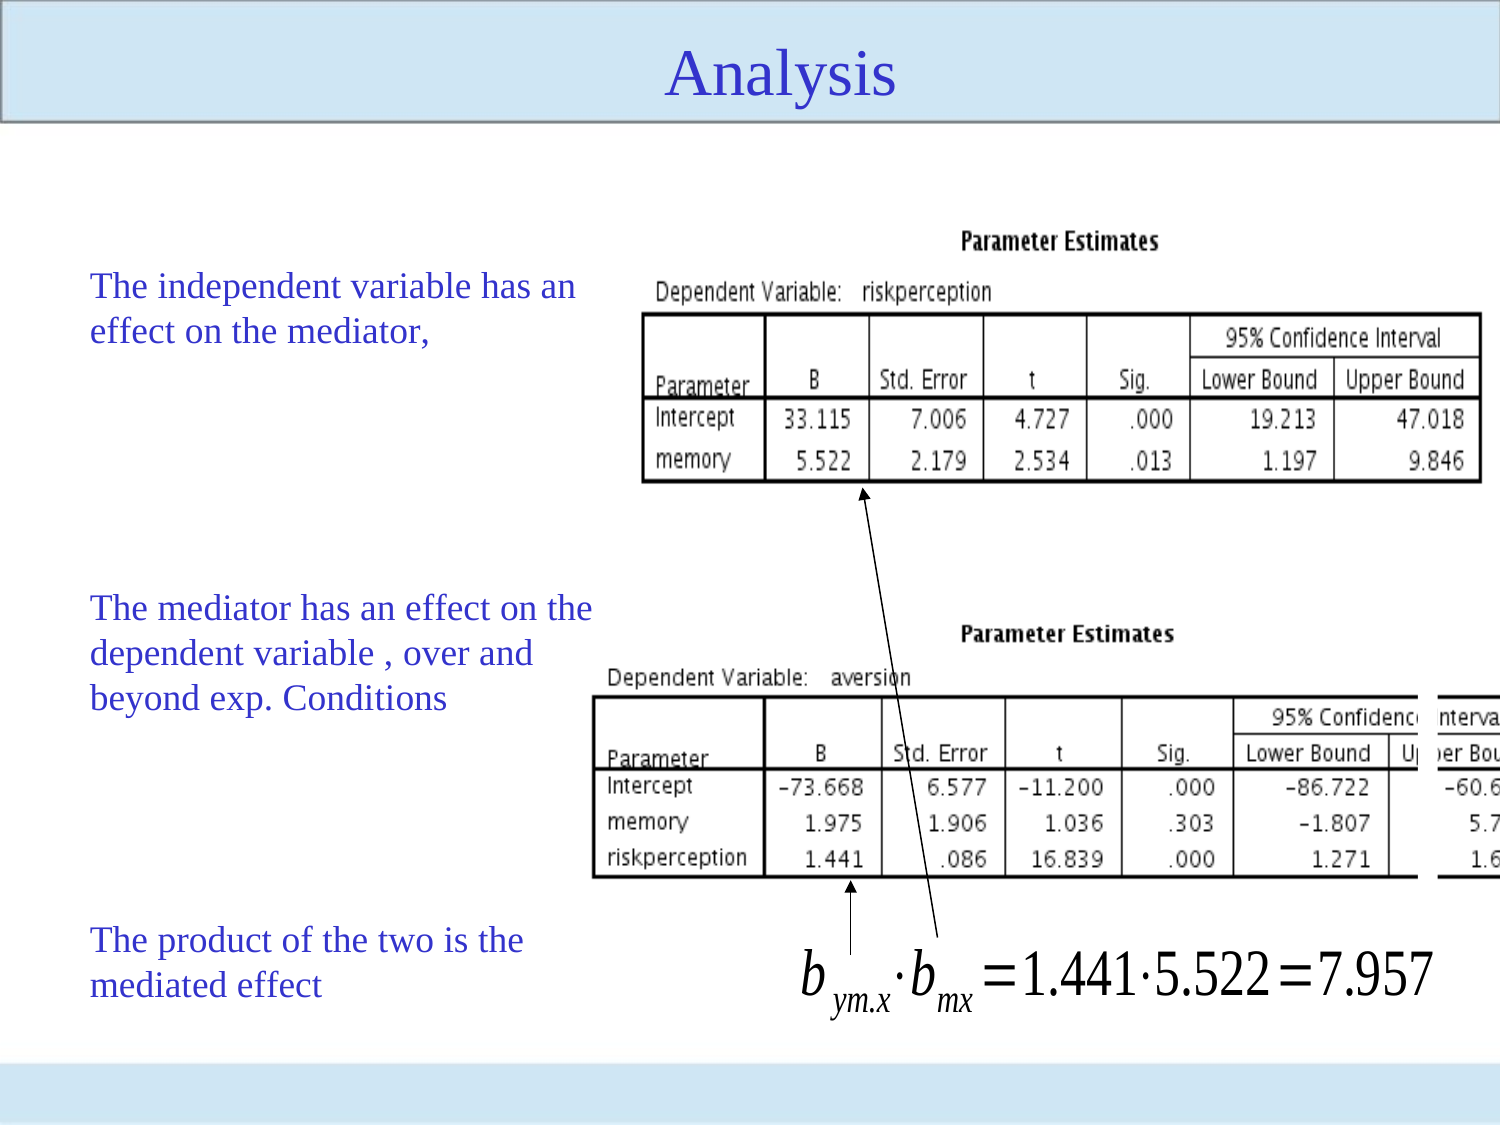

# Analysis
The independent variable has an effect on the mediator,
The mediator has an effect on the dependent variable , over and beyond exp. Conditions
The product of the two is the mediated effect